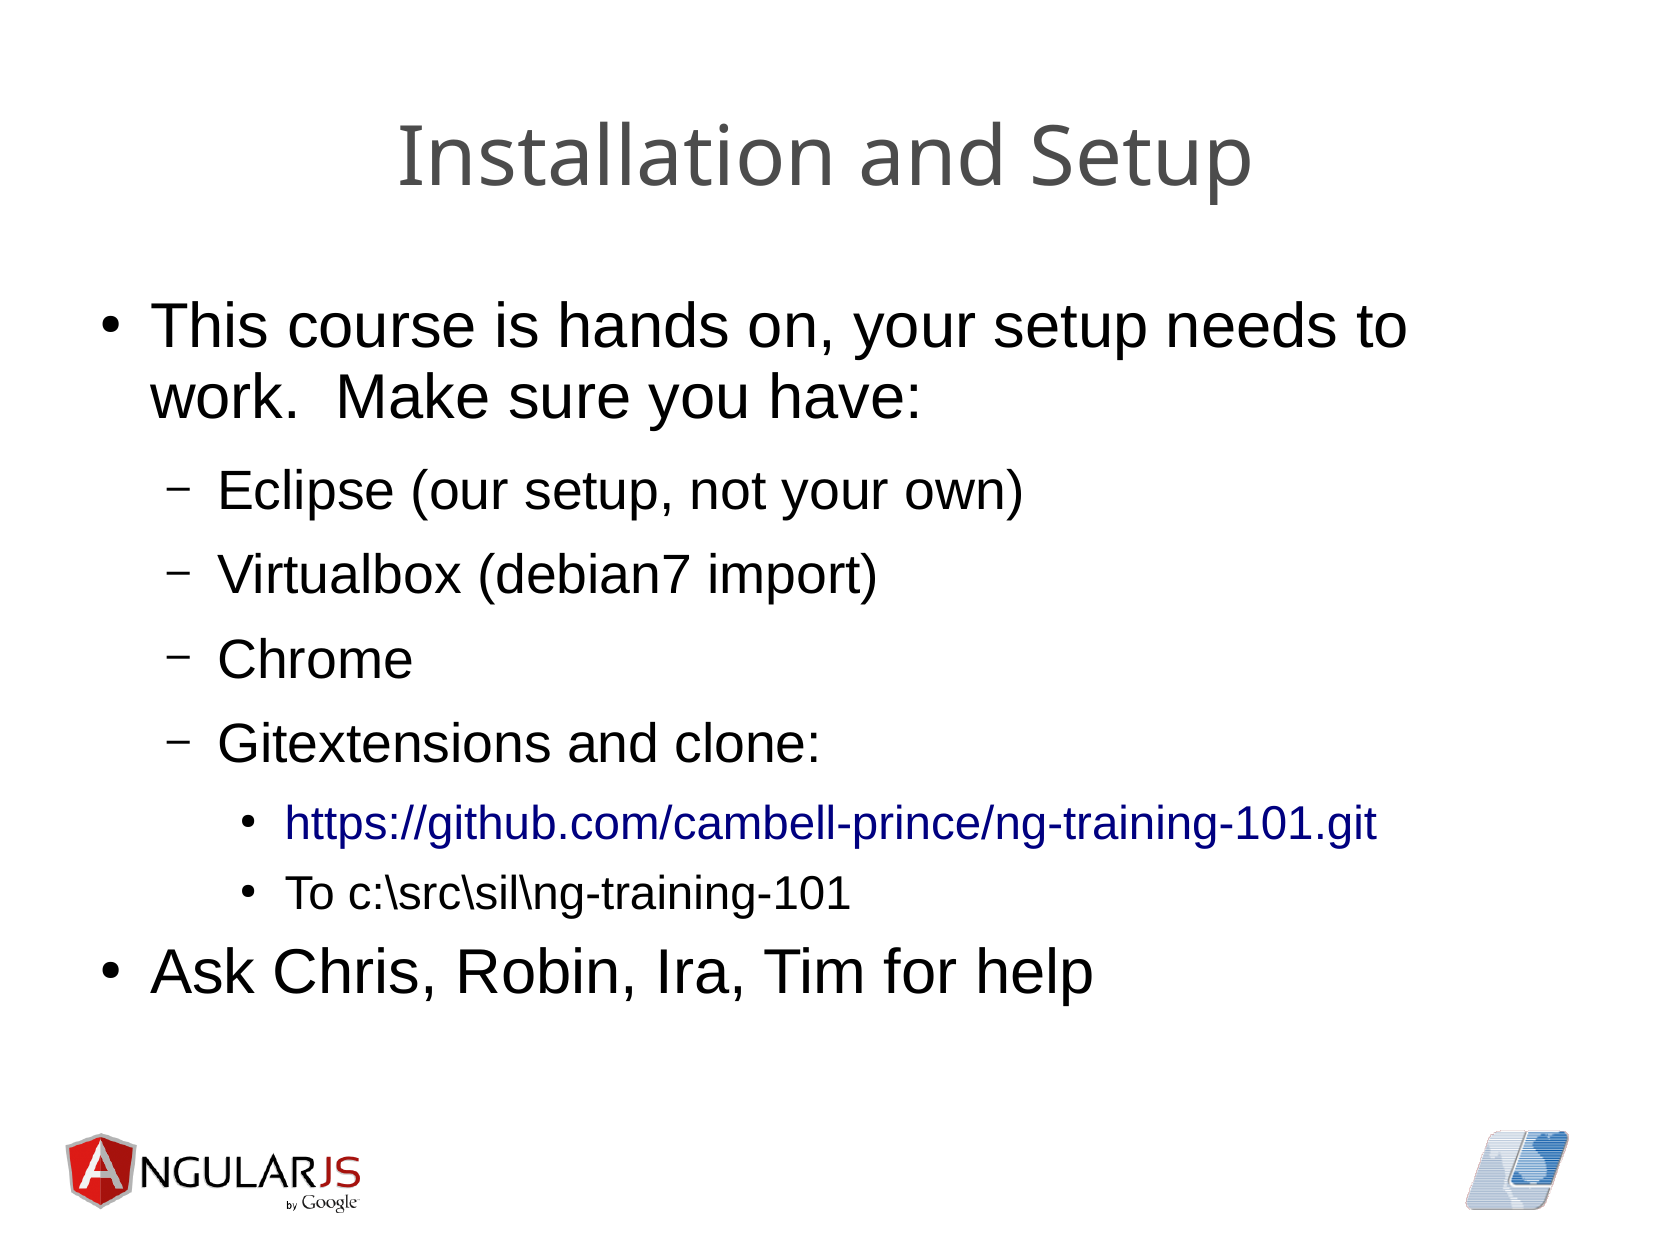

# Installation and Setup
This course is hands on, your setup needs to work. Make sure you have:
Eclipse (our setup, not your own)
Virtualbox (debian7 import)
Chrome
Gitextensions and clone:
https://github.com/cambell-prince/ng-training-101.git
To c:\src\sil\ng-training-101
Ask Chris, Robin, Ira, Tim for help